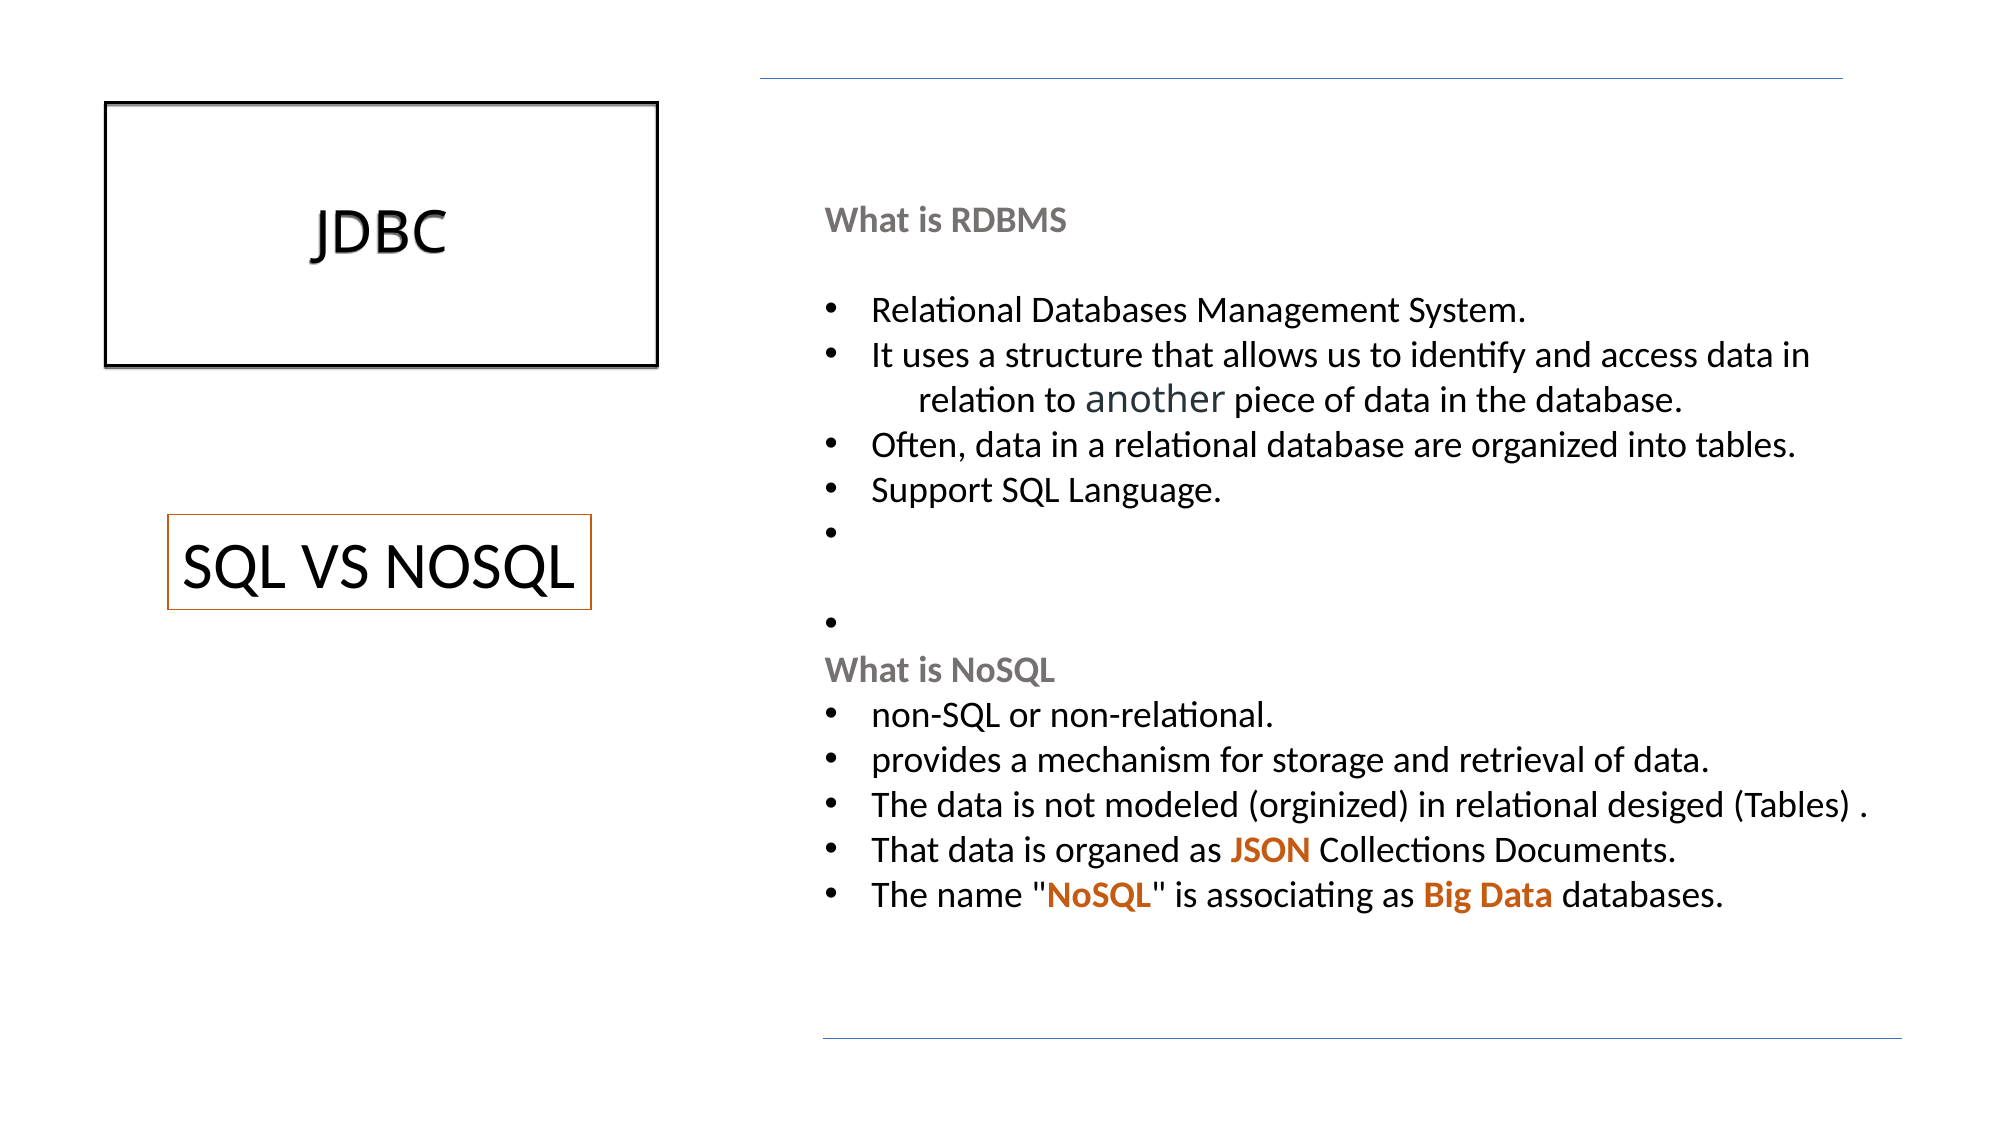

# JDBC
What is RDBMS
Relational Databases Management System.
It uses a structure that allows us to identify and access data in relation to another piece of data in the database.
Often, data in a relational database are organized into tables.
Support SQL Language.
What is NoSQL
non-SQL or non-relational.
provides a mechanism for storage and retrieval of data.
The data is not modeled (orginized) in relational desiged (Tables) .
That data is organed as JSON Collections Documents.
The name "NoSQL" is associating as Big Data databases.
SQL VS NOSQL